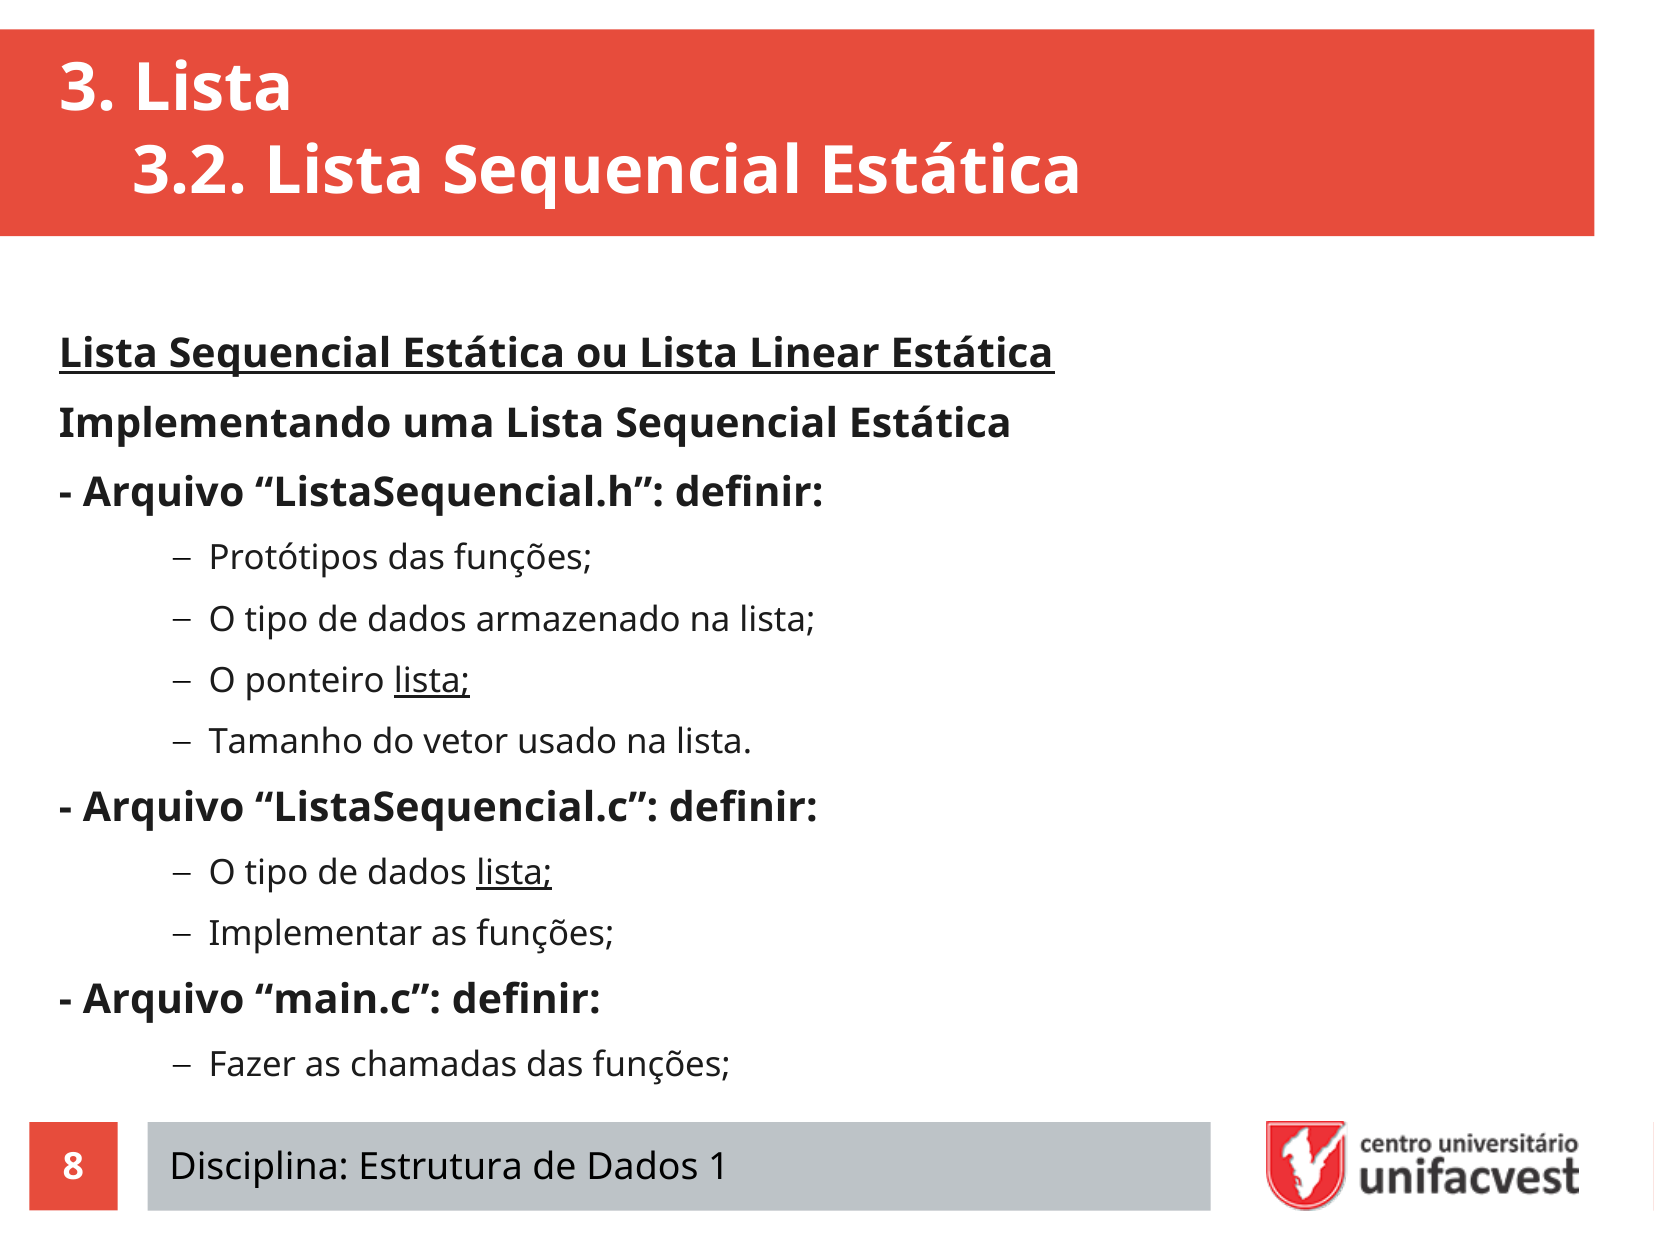

# 3. Lista 3.2. Lista Sequencial Estática
Lista Sequencial Estática ou Lista Linear Estática
Implementando uma Lista Sequencial Estática
- Arquivo “ListaSequencial.h”: definir:
Protótipos das funções;
O tipo de dados armazenado na lista;
O ponteiro lista;
Tamanho do vetor usado na lista.
- Arquivo “ListaSequencial.c”: definir:
O tipo de dados lista;
Implementar as funções;
- Arquivo “main.c”: definir:
Fazer as chamadas das funções;
8
Disciplina: Estrutura de Dados 1